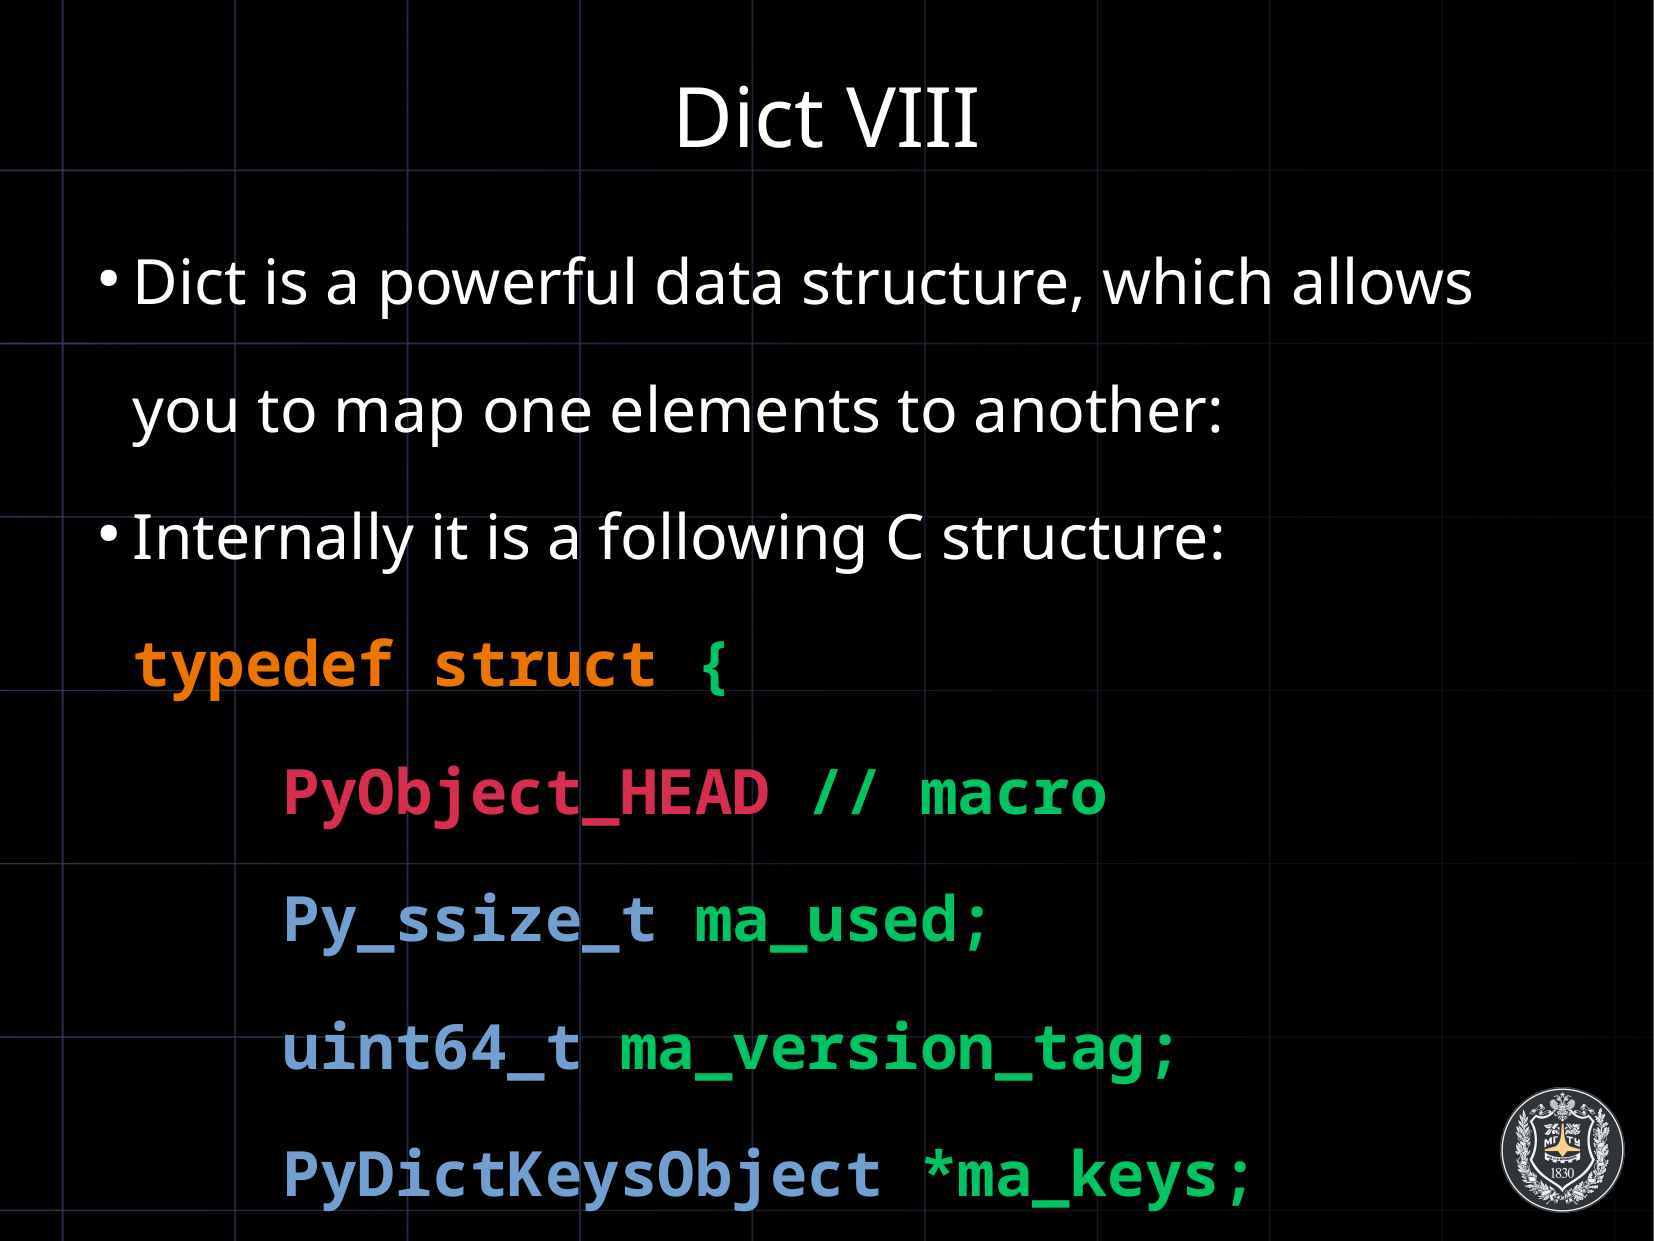

# Dict VIII
Dict is a powerful data structure, which allows you to map one elements to another:
Internally it is a following C structure:
typedef struct {
 PyObject_HEAD // macro
 Py_ssize_t ma_used;
 uint64_t ma_version_tag;
 PyDictKeysObject *ma_keys;
 PyObject **ma_values;
} PyDictObject;